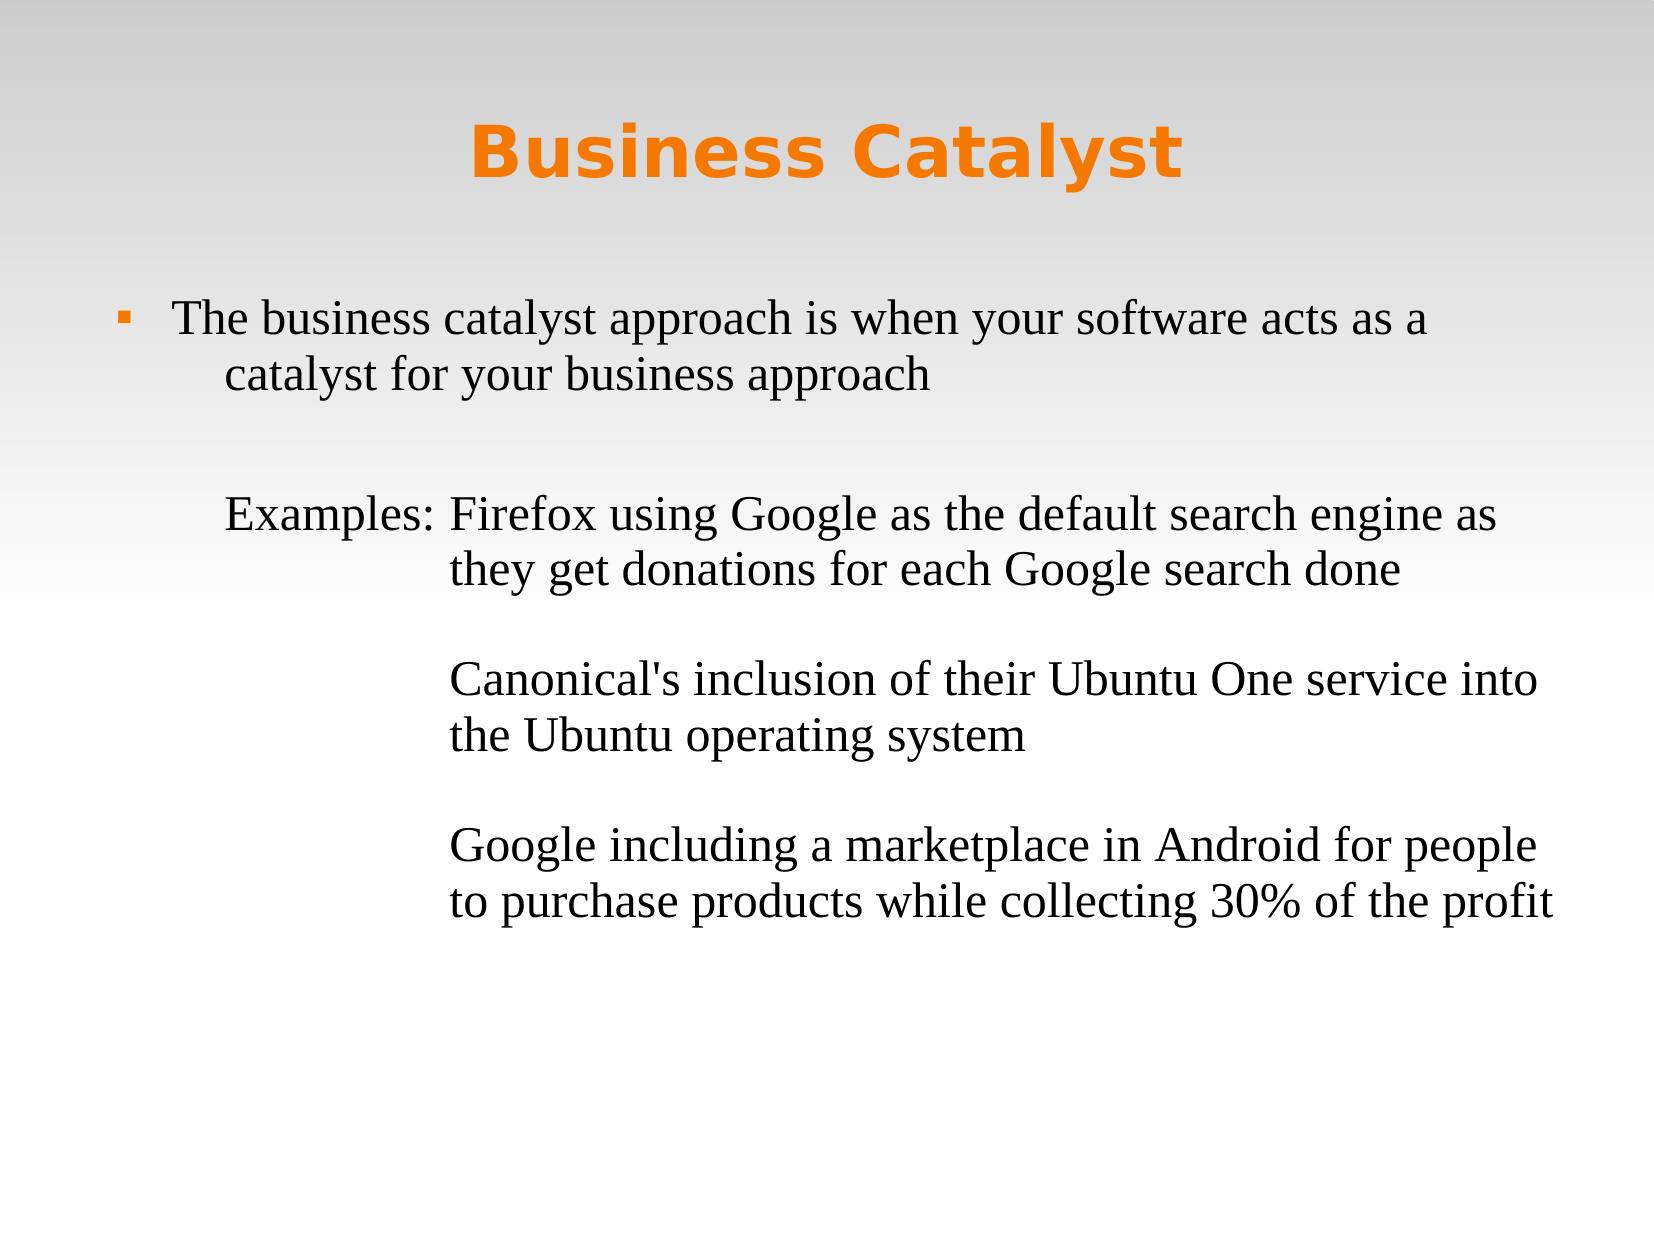

# Business Catalyst
The business catalyst approach is when your software acts as a catalyst for your business approach
Examples:	Firefox using Google as the default search engine as 			they get donations for each Google search done
			Canonical's inclusion of their Ubuntu One service into 			the Ubuntu operating system
			Google including a marketplace in Android for people 			to purchase products while collecting 30% of the profit